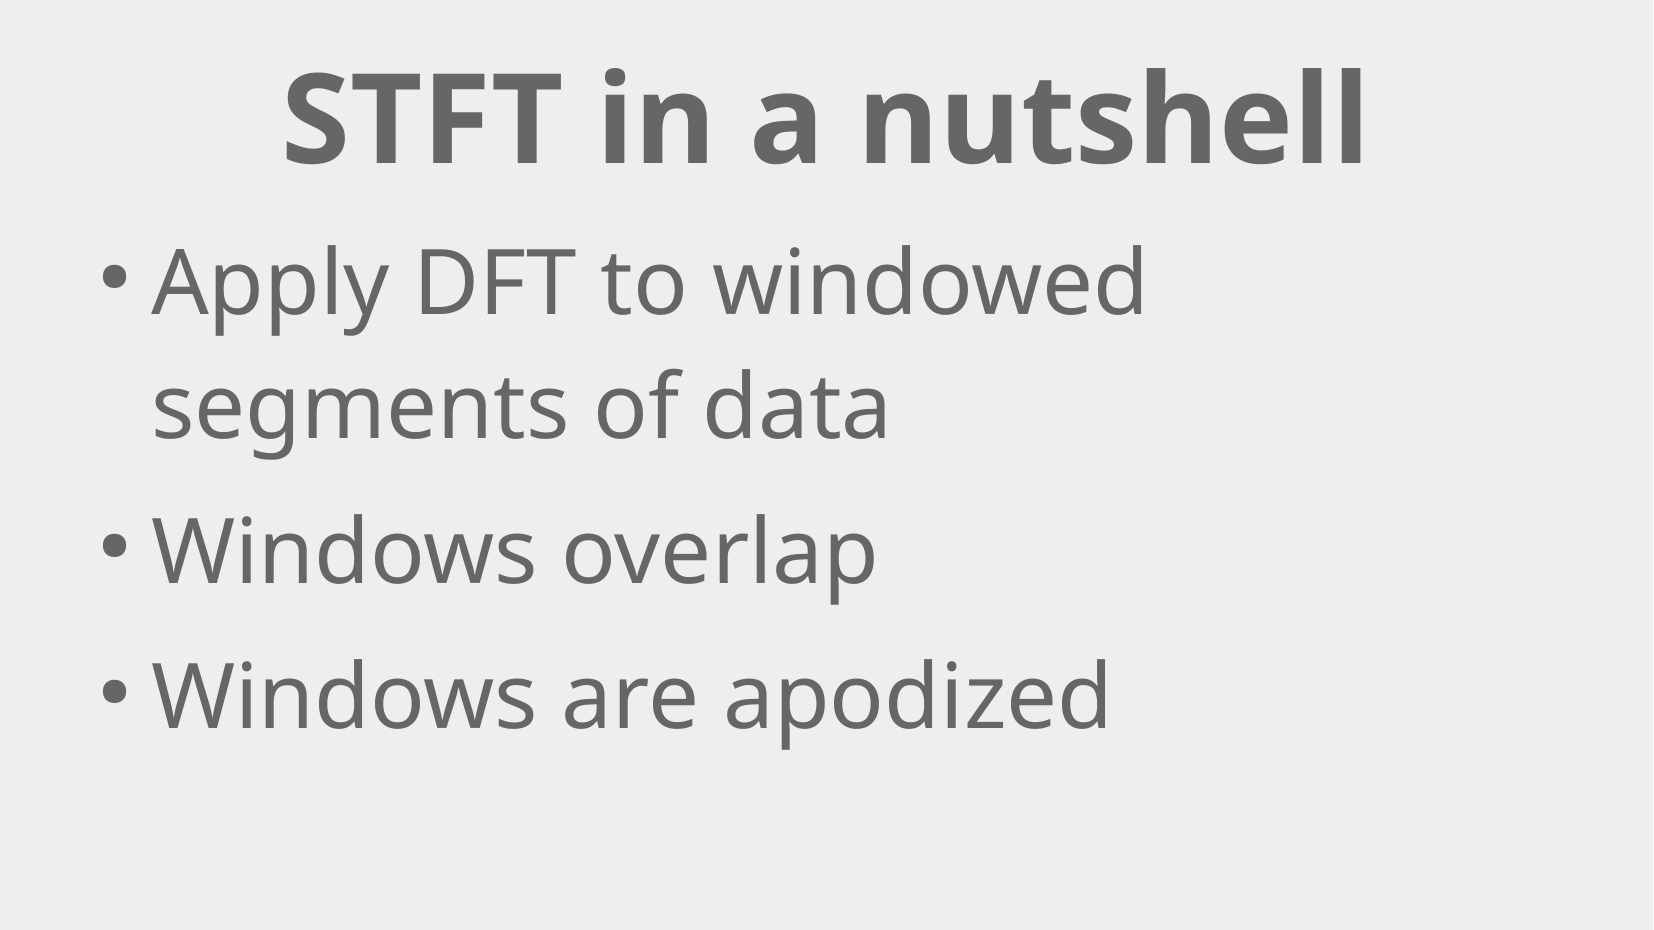

# STFT in a nutshell
Apply DFT to windowed segments of data
Windows overlap
Windows are apodized